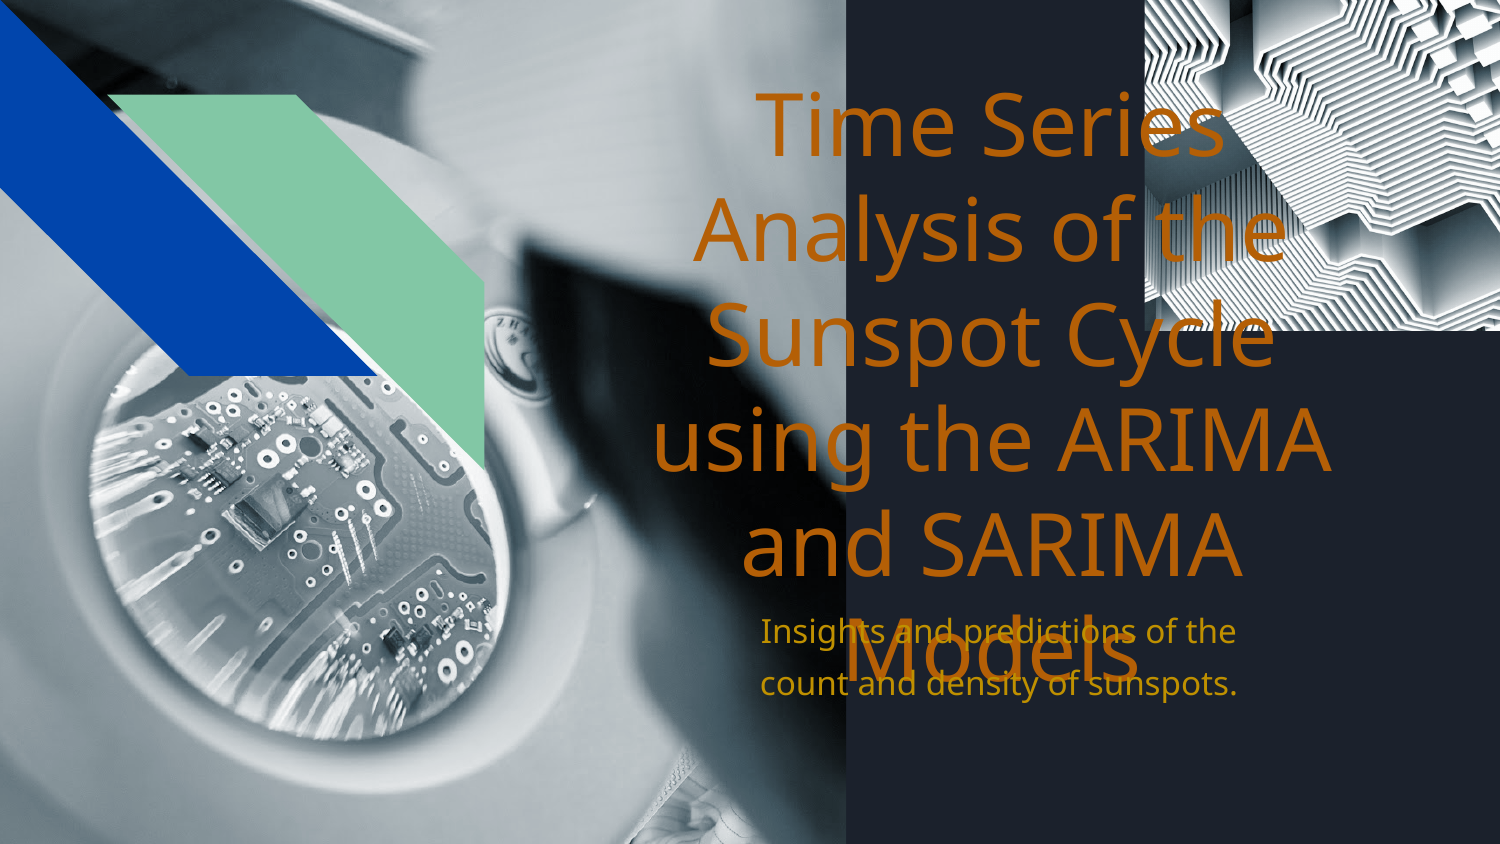

# Time Series Analysis of the Sunspot Cycle using the ARIMA and SARIMA Models
Insights and predictions of the count and density of sunspots.